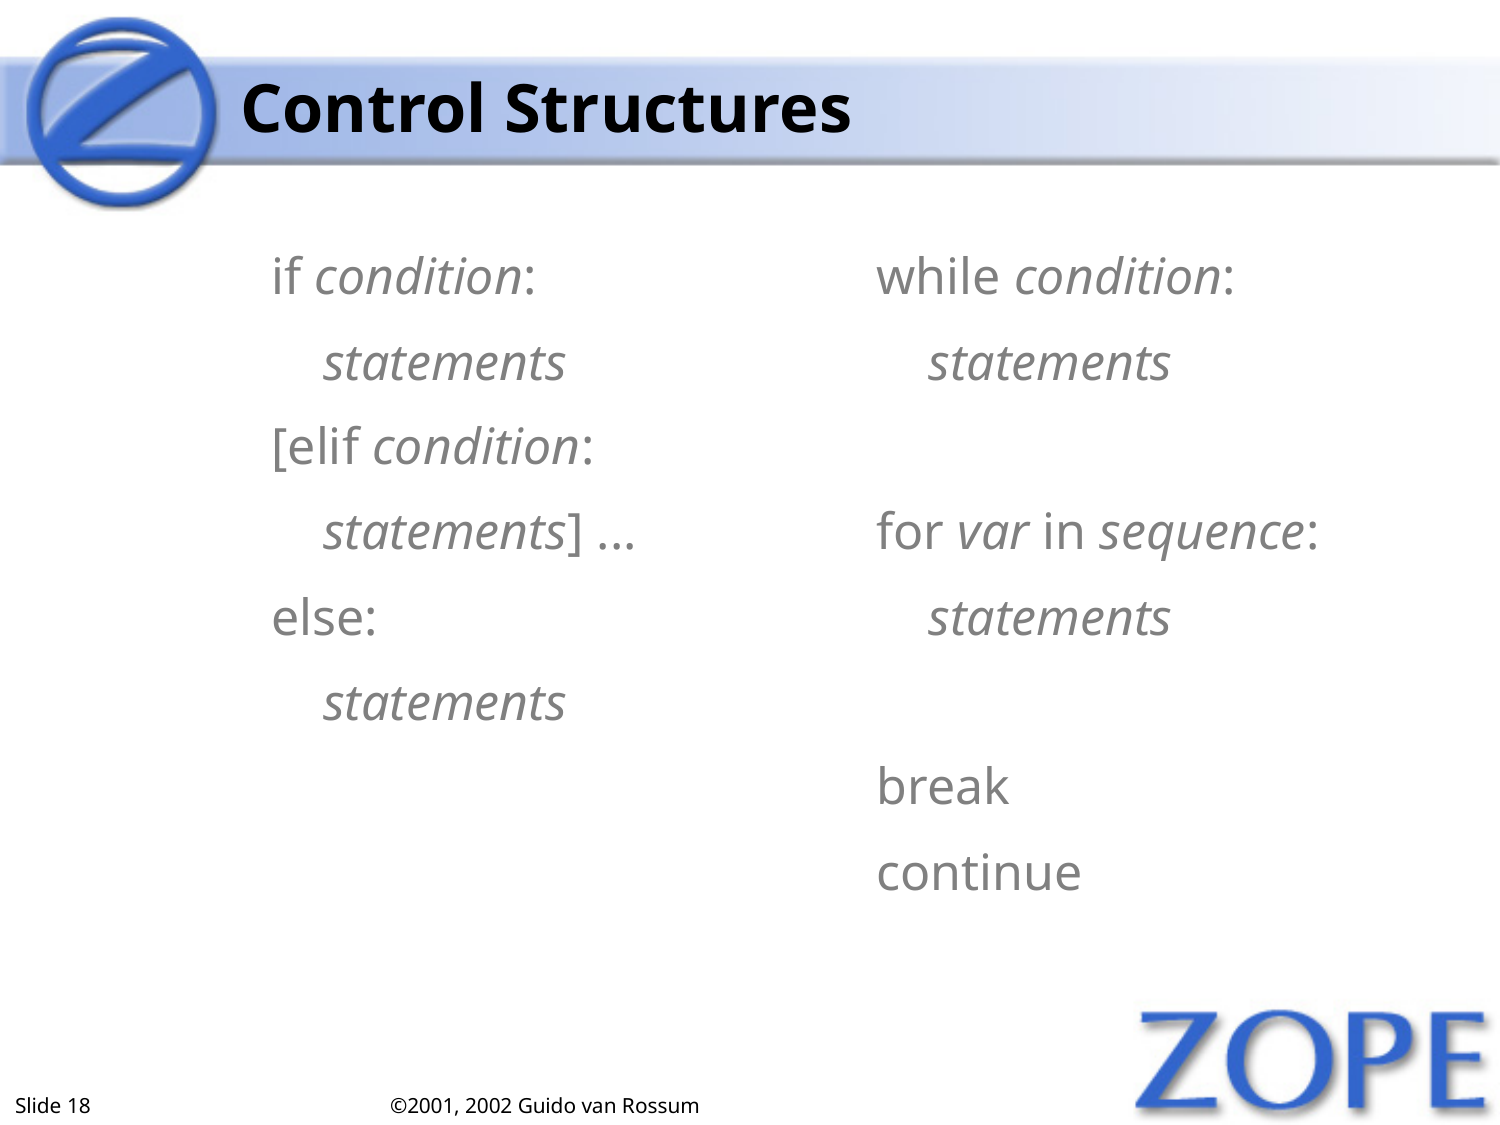

# Control Structures
if condition:
 statements
[elif condition:
 statements] ...
else:
 statements
while condition:
 statements
for var in sequence:
 statements
break
continue